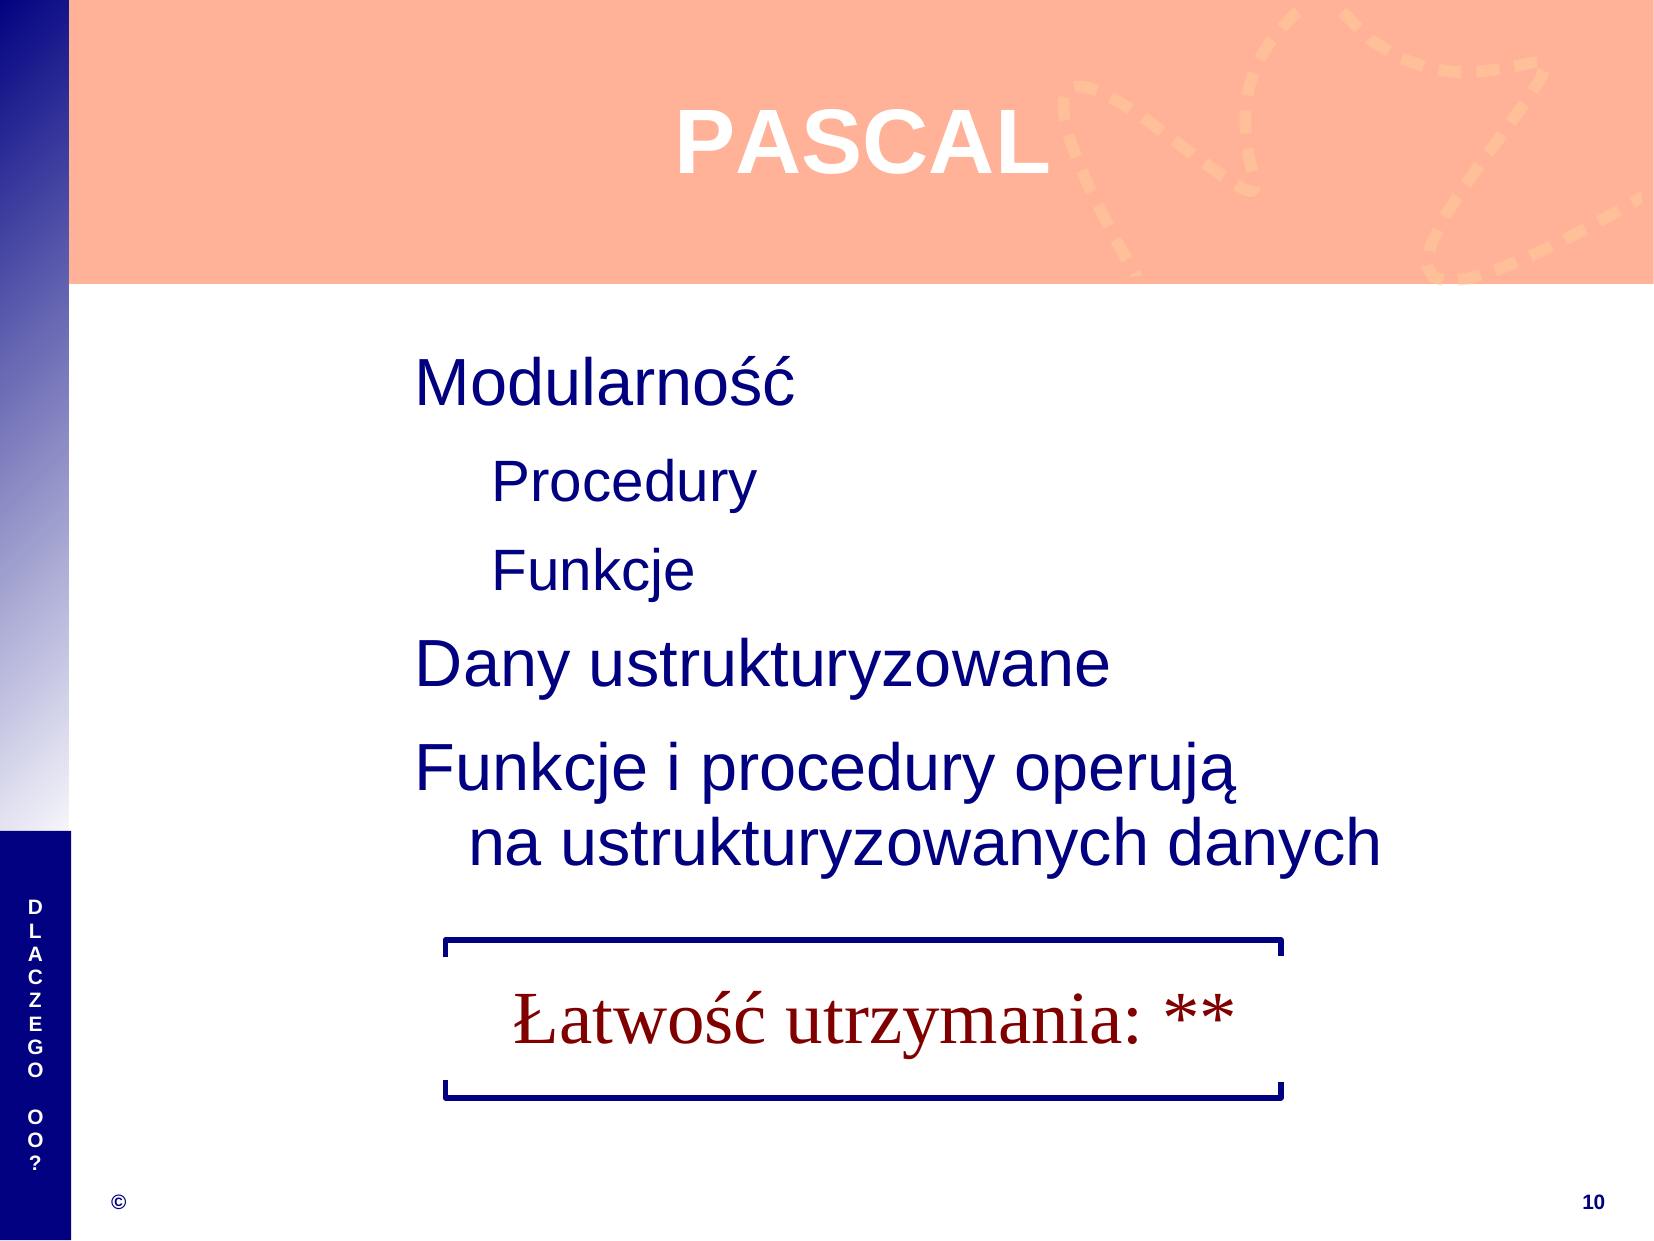

# PASCAL
Modularność
Procedury
Funkcje
Dany ustrukturyzowane
Funkcje i procedury operują
na ustrukturyzowanych danych
D
L
A
C
Z
E
G
O
O
O
?
Łatwość utrzymania: **